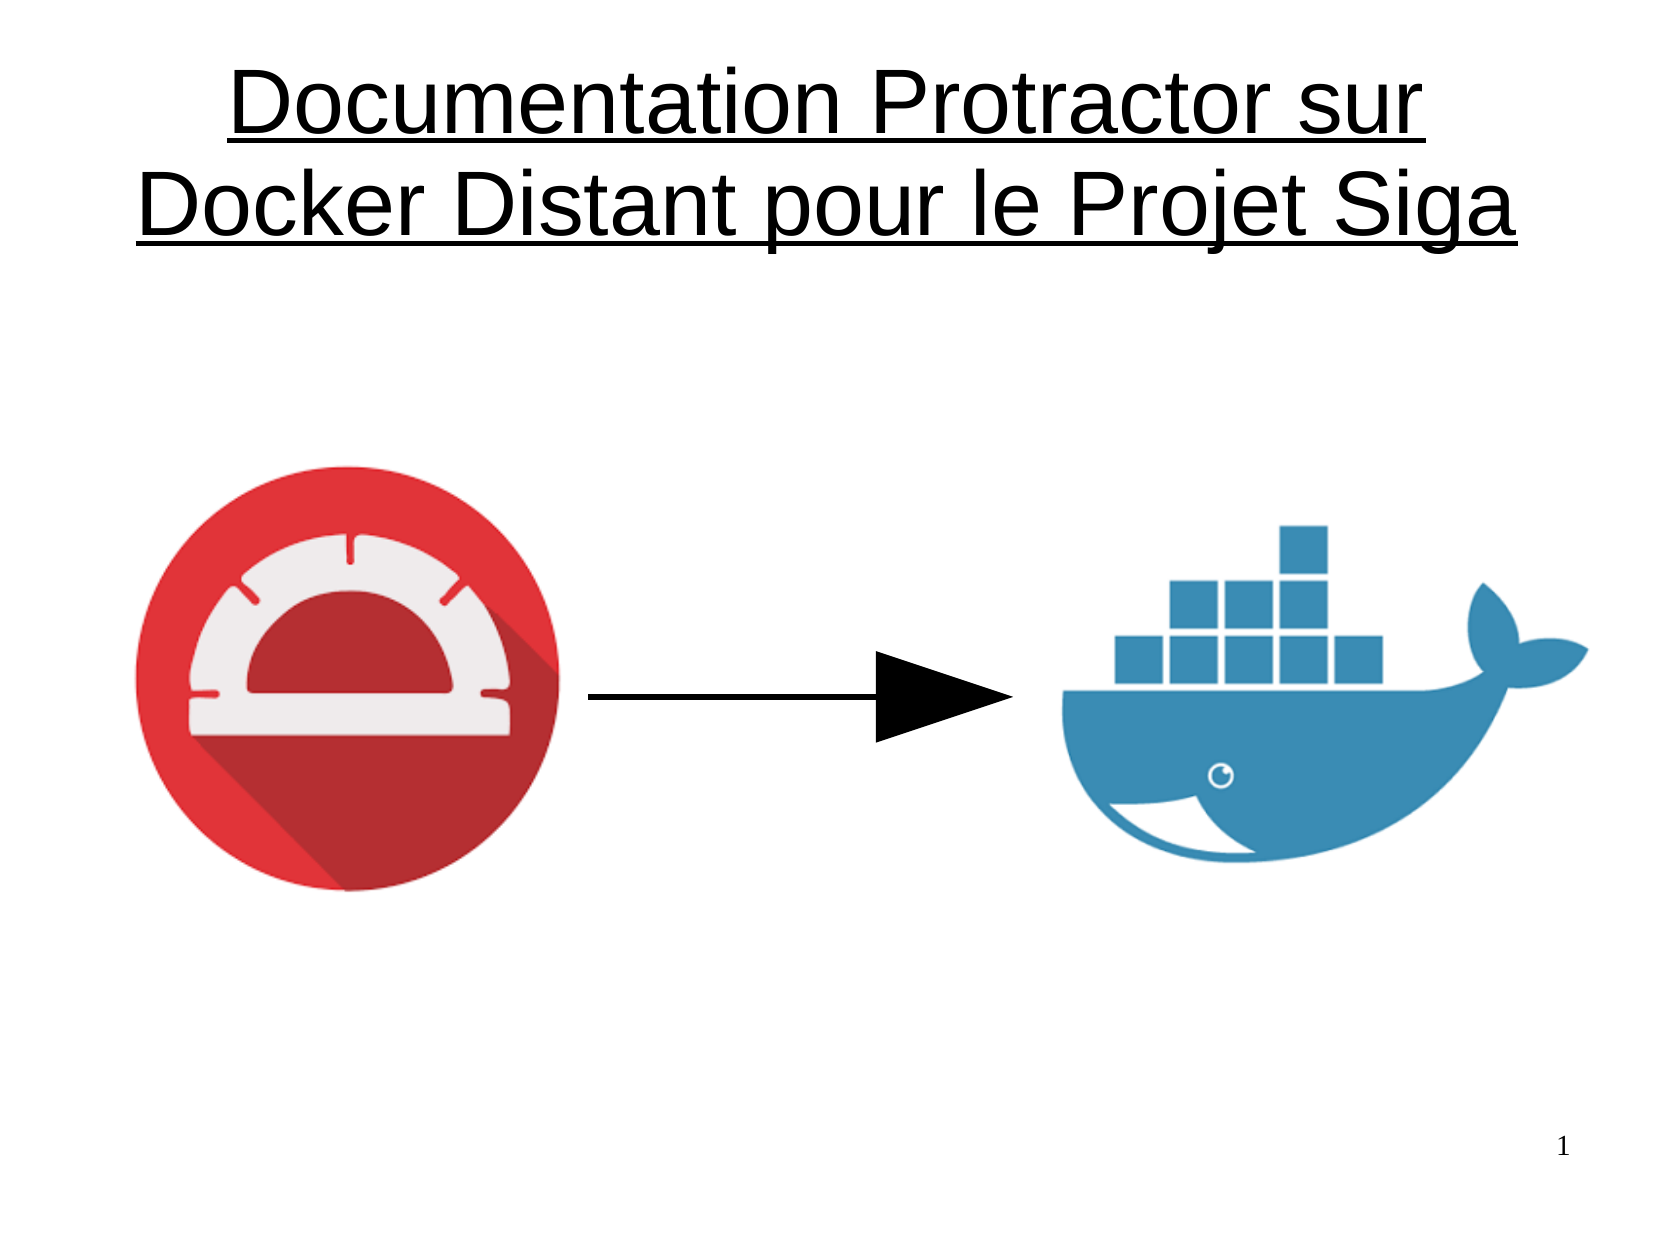

# Documentation Protractor sur Docker Distant pour le Projet Siga
1